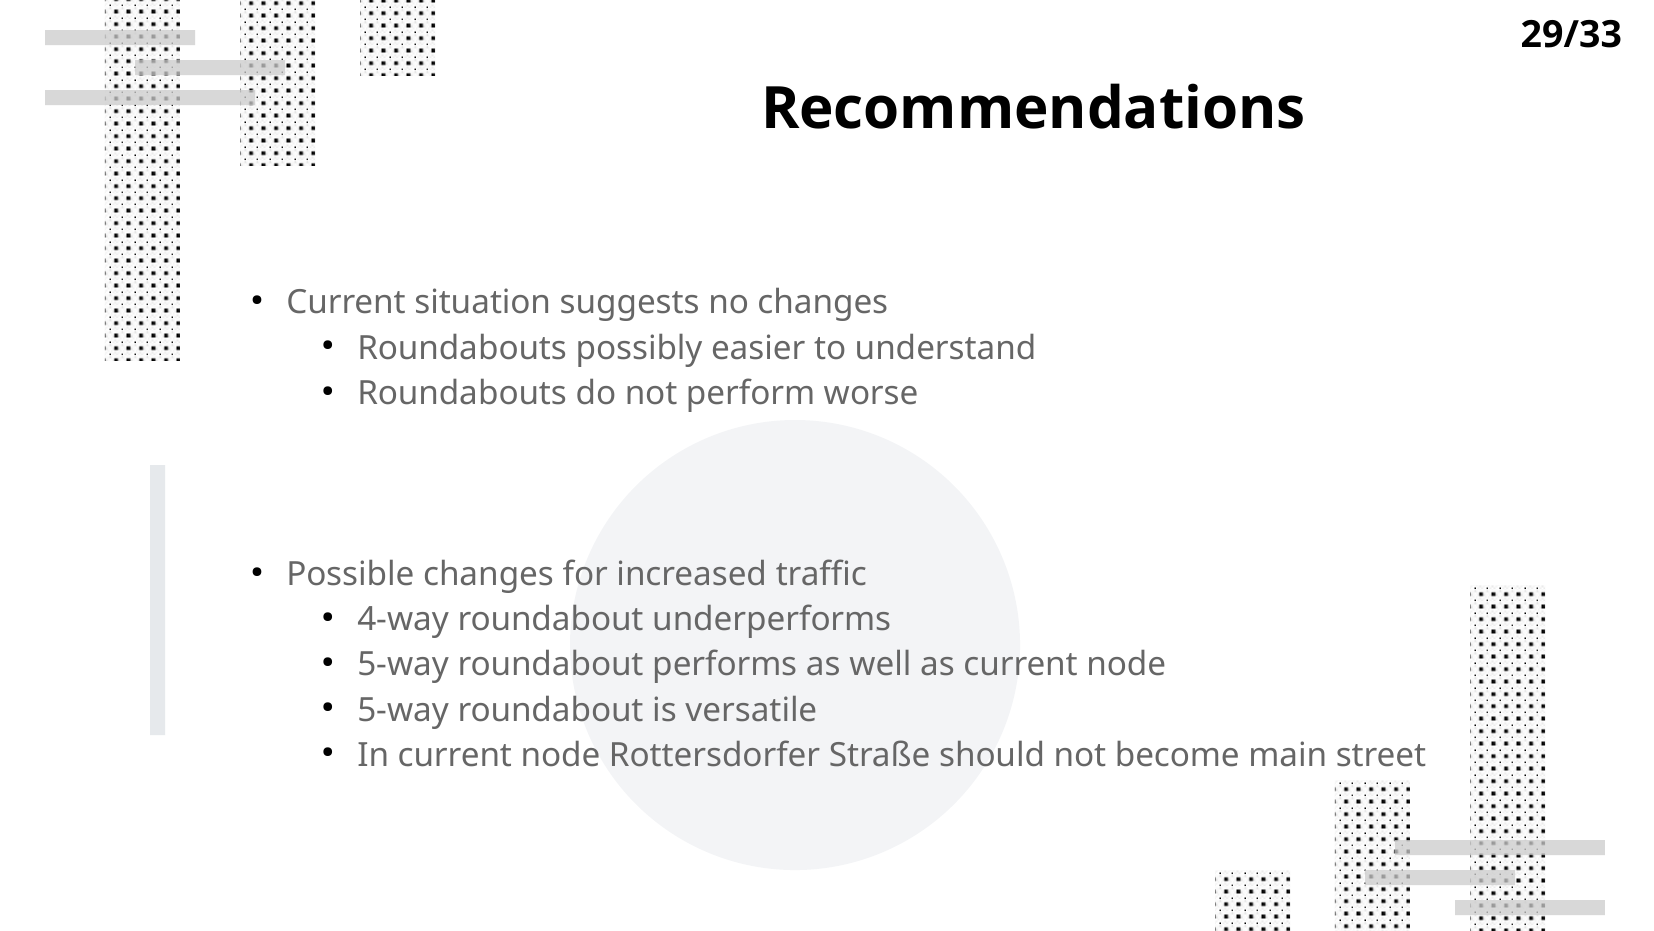

29/33
Recommendations
Current situation suggests no changes
Roundabouts possibly easier to understand
Roundabouts do not perform worse
Possible changes for increased traffic
4-way roundabout underperforms
5-way roundabout performs as well as current node
5-way roundabout is versatile
In current node Rottersdorfer Straße should not become main street